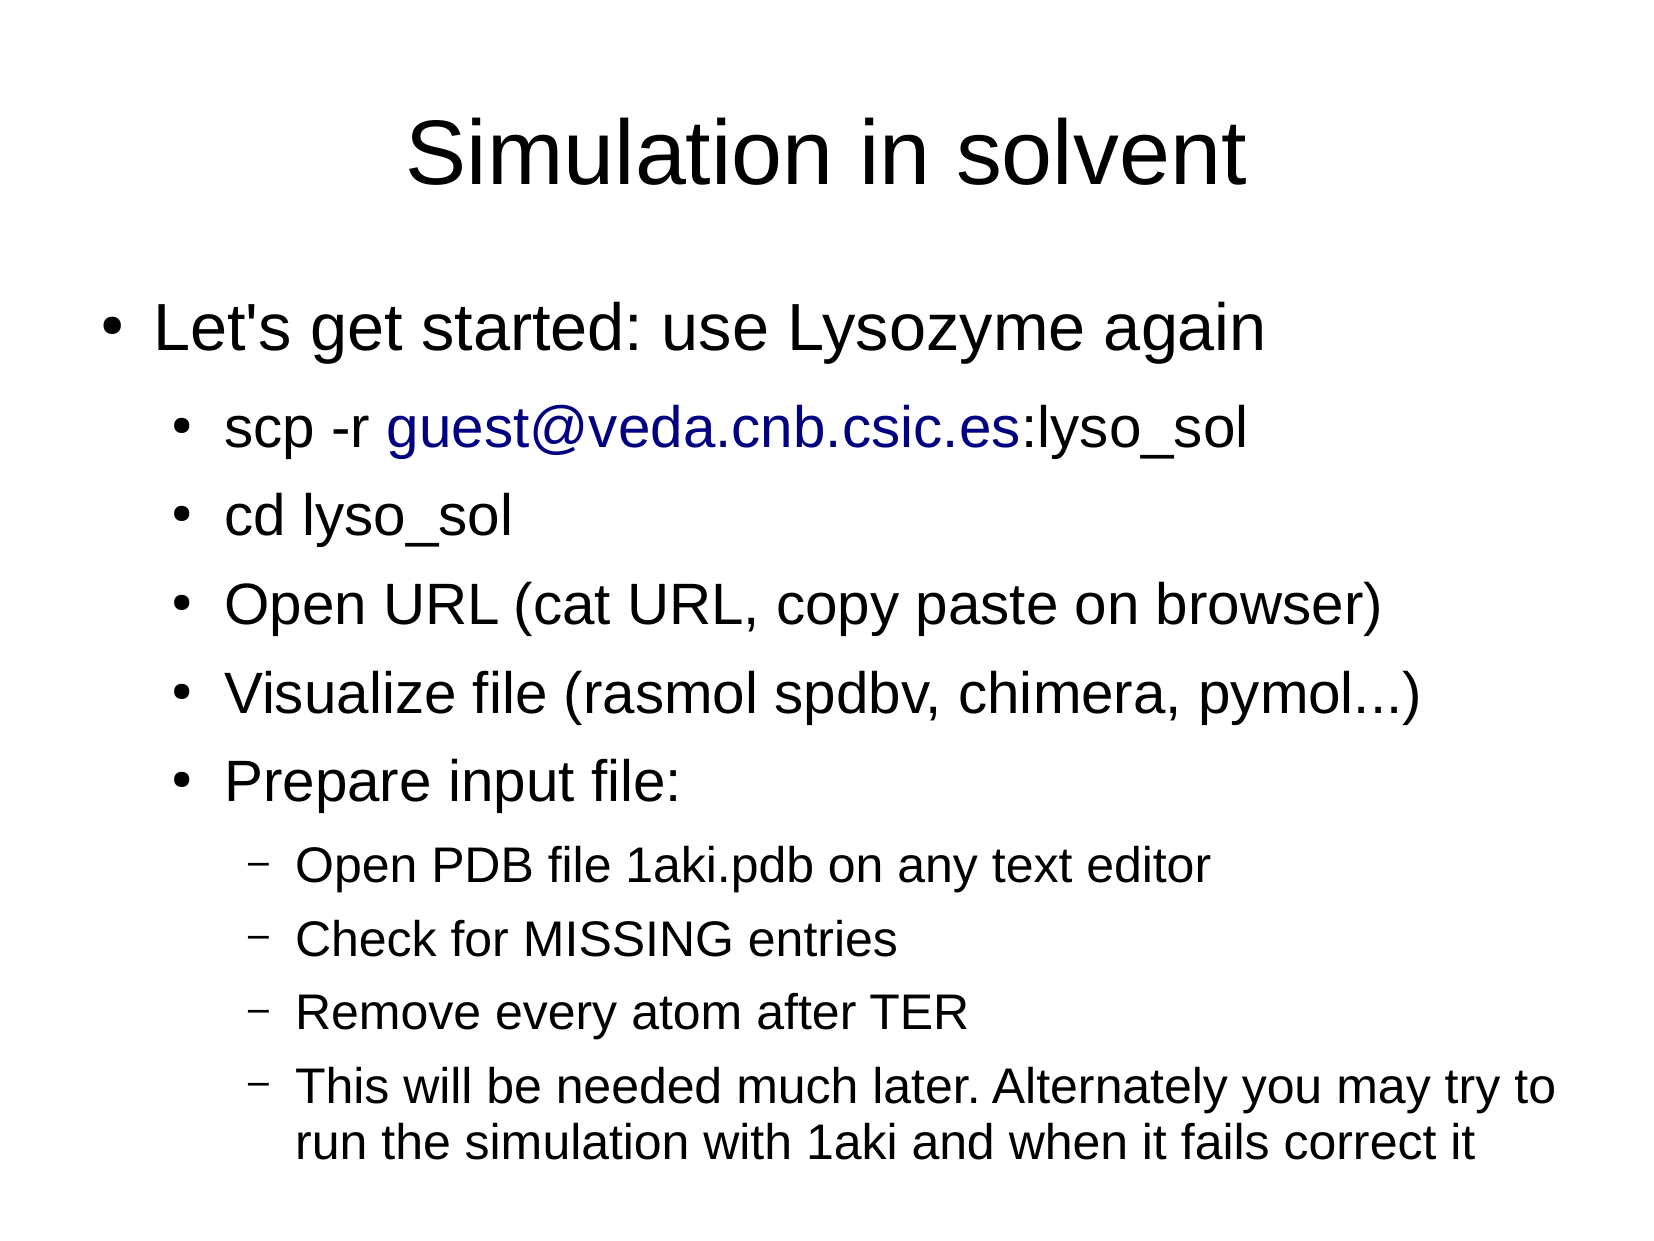

# Simulation in solvent
Let's get started: use Lysozyme again
scp -r guest@veda.cnb.csic.es:lyso_sol
cd lyso_sol
Open URL (cat URL, copy paste on browser)
Visualize file (rasmol spdbv, chimera, pymol...)
Prepare input file:
Open PDB file 1aki.pdb on any text editor
Check for MISSING entries
Remove every atom after TER
This will be needed much later. Alternately you may try to run the simulation with 1aki and when it fails correct it